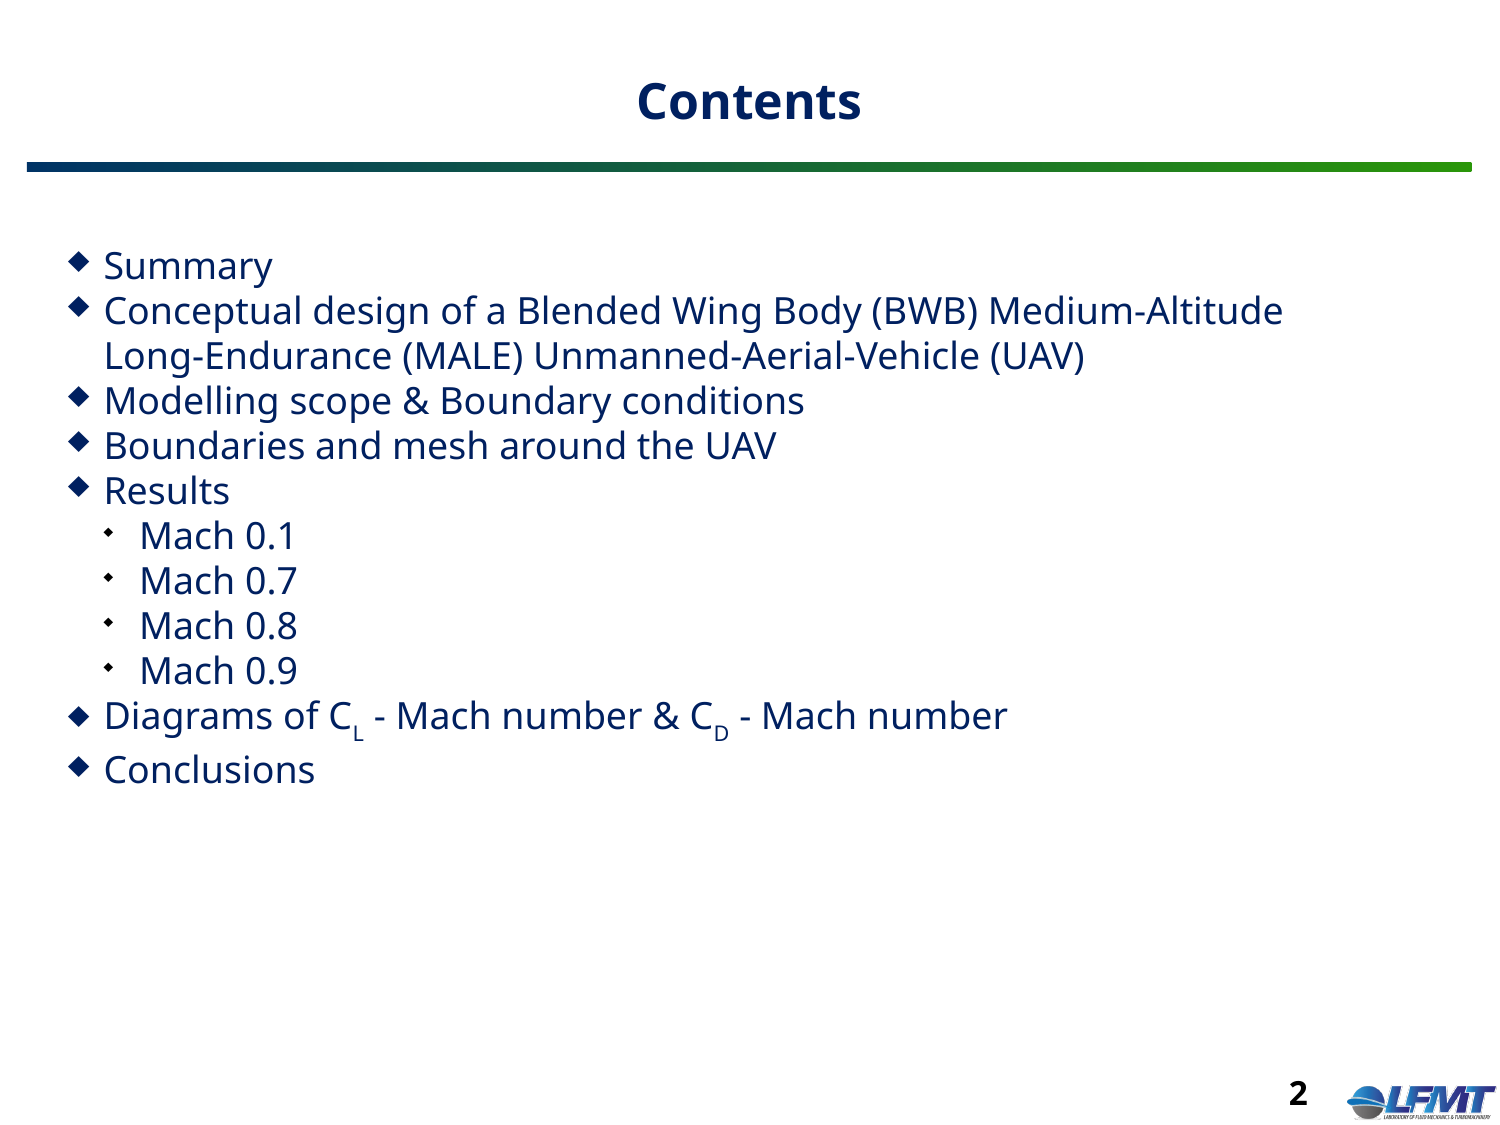

# Contents
Summary
Conceptual design of a Blended Wing Body (BWB) Medium-Altitude Long-Endurance (MALE) Unmanned-Aerial-Vehicle (UAV)
Modelling scope & Boundary conditions
Boundaries and mesh around the UAV
Results
Mach 0.1
Mach 0.7
Mach 0.8
Mach 0.9
Diagrams of CL - Mach number & CD - Mach number
Conclusions